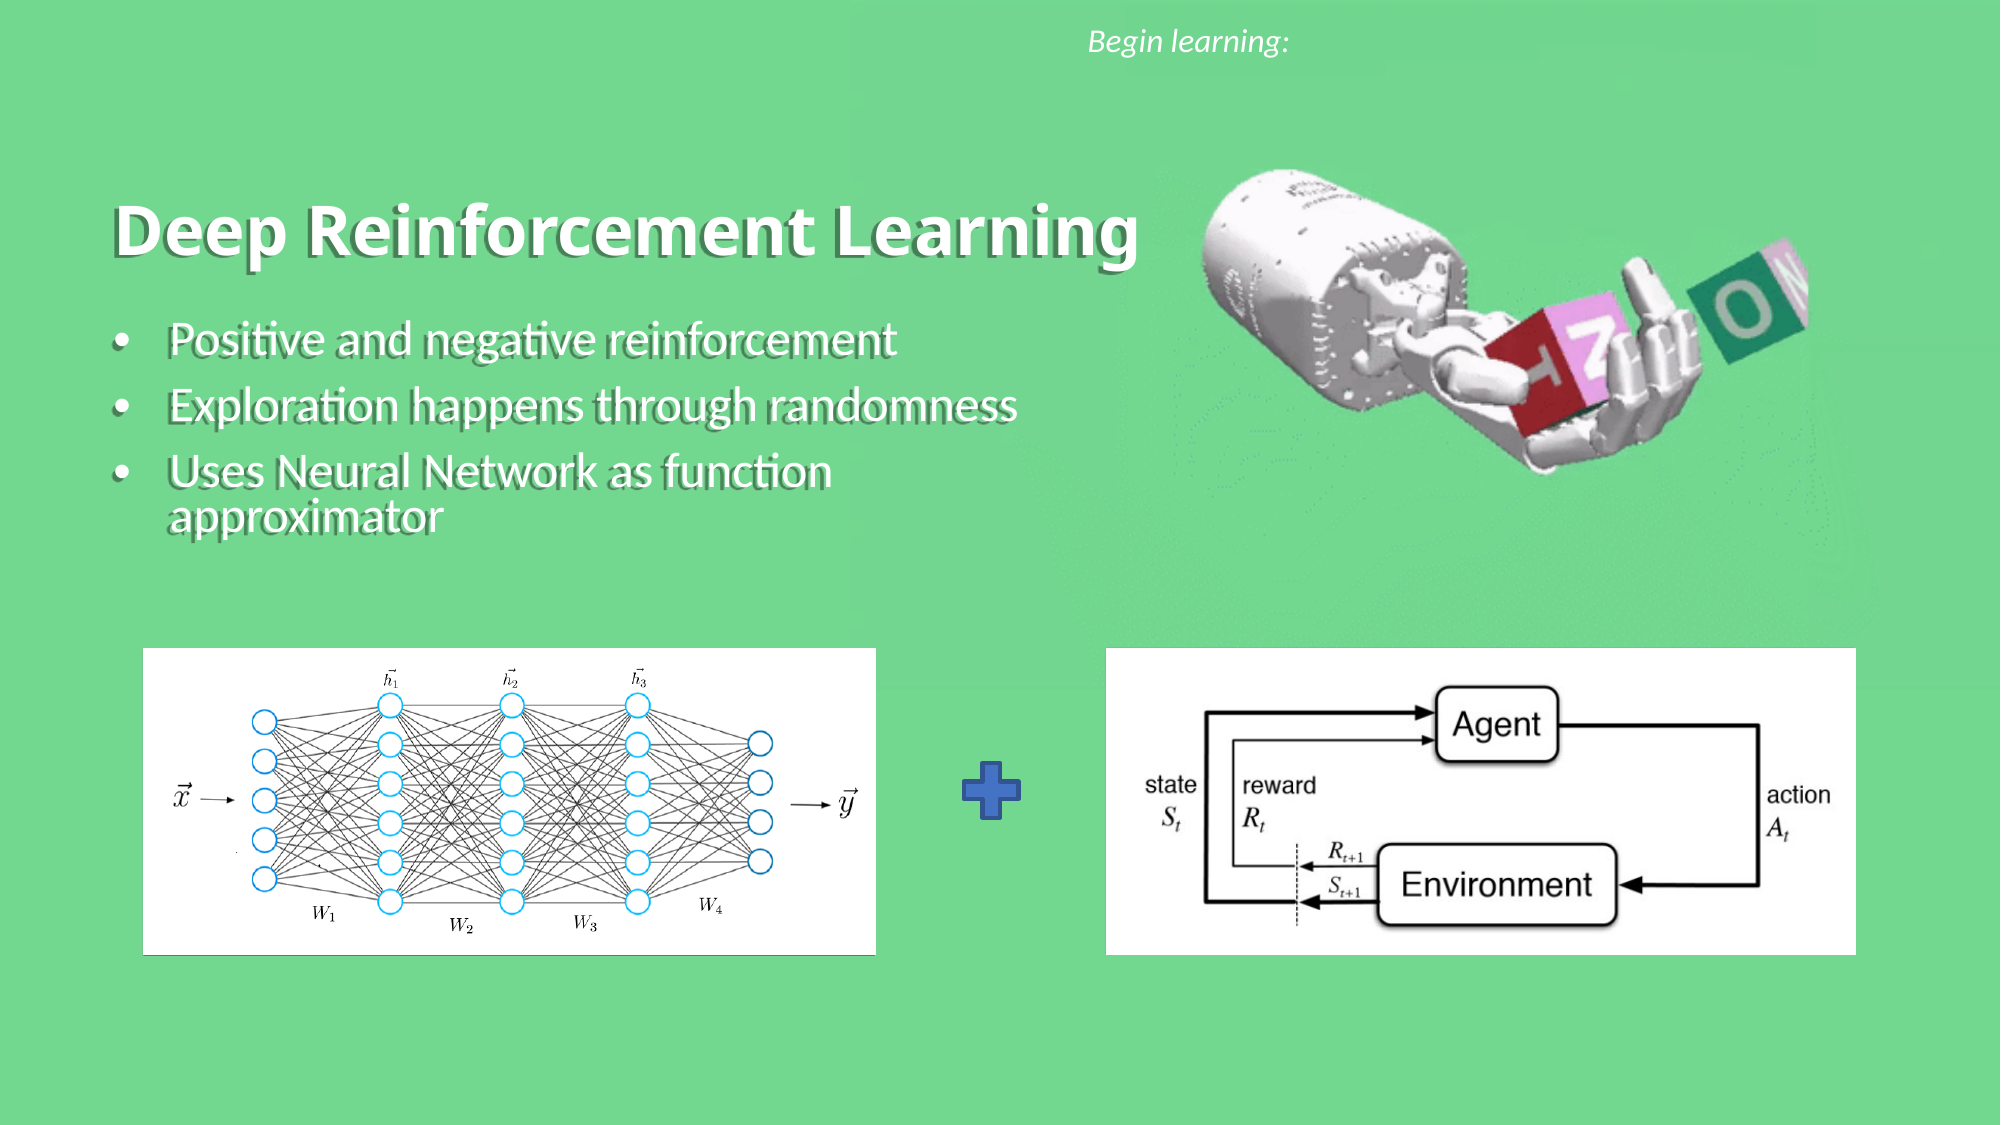

Begin learning:
Deep Reinforcement Learning
Positive and negative reinforcement
Exploration happens through randomness
Uses Neural Network as function approximator